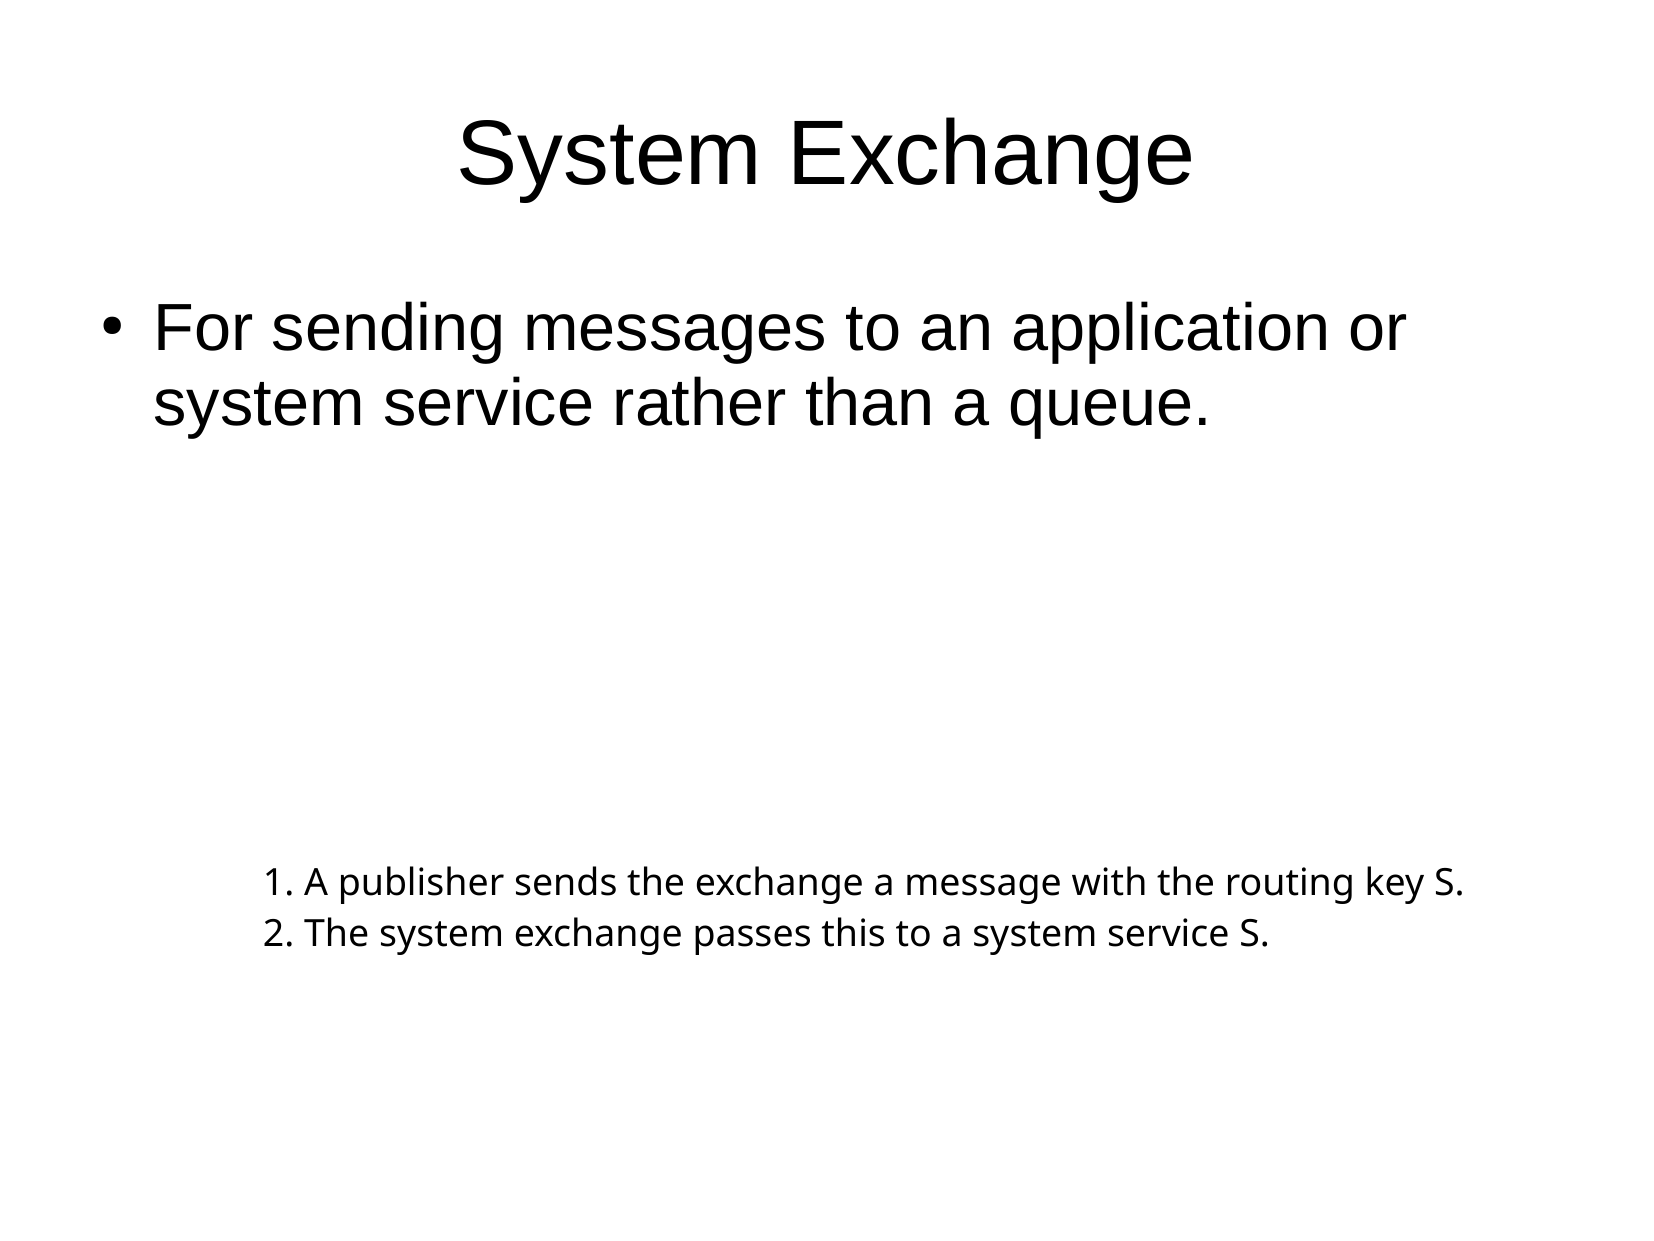

# System Exchange
For sending messages to an application or system service rather than a queue.
1. A publisher sends the exchange a message with the routing key S.
2. The system exchange passes this to a system service S.